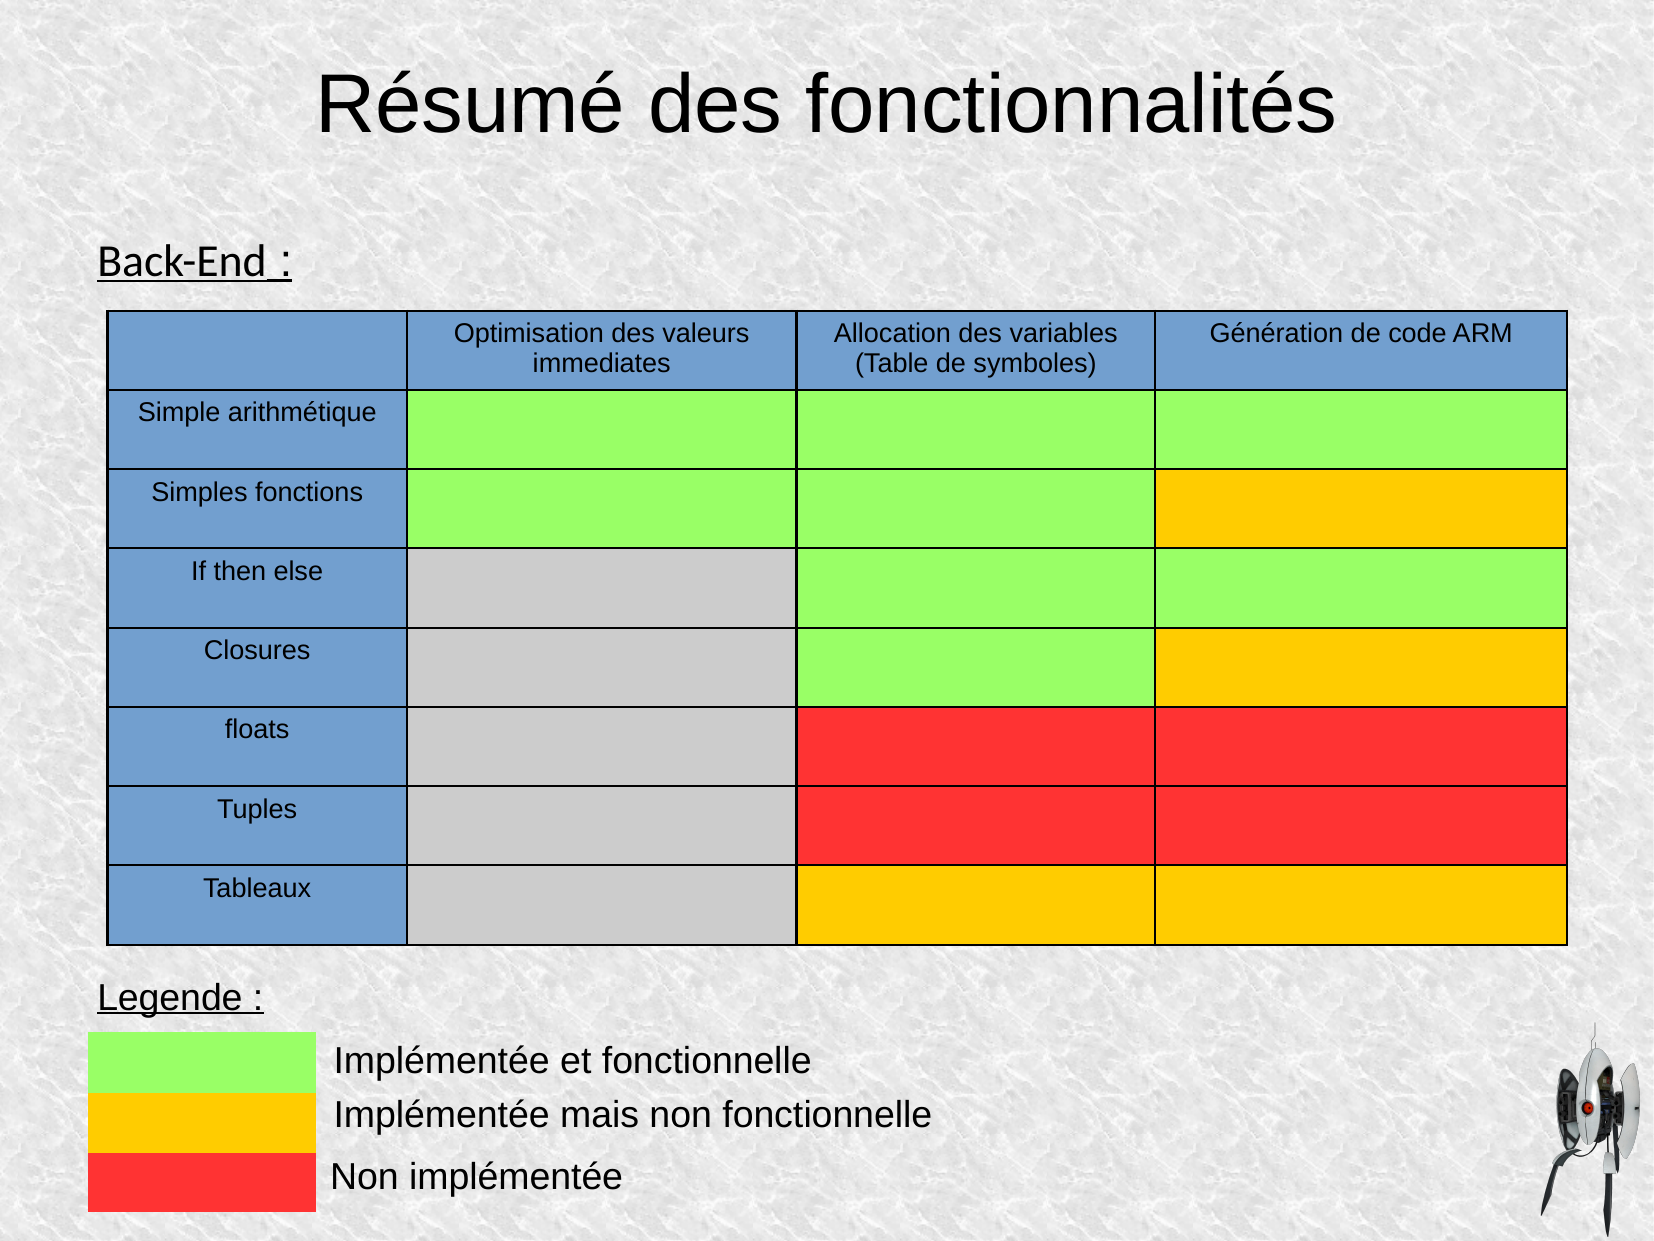

# Résumé des fonctionnalités
Back-End :
| | Optimisation des valeurs immediates | Allocation des variables (Table de symboles) | Génération de code ARM |
| --- | --- | --- | --- |
| Simple arithmétique | | | |
| Simples fonctions | | | |
| If then else | | | |
| Closures | | | |
| floats | | | |
| Tuples | | | |
| Tableaux | | | |
Legende :
Implémentée et fonctionnelle
| |
| --- |
| |
| |
Implémentée mais non fonctionnelle
Non implémentée